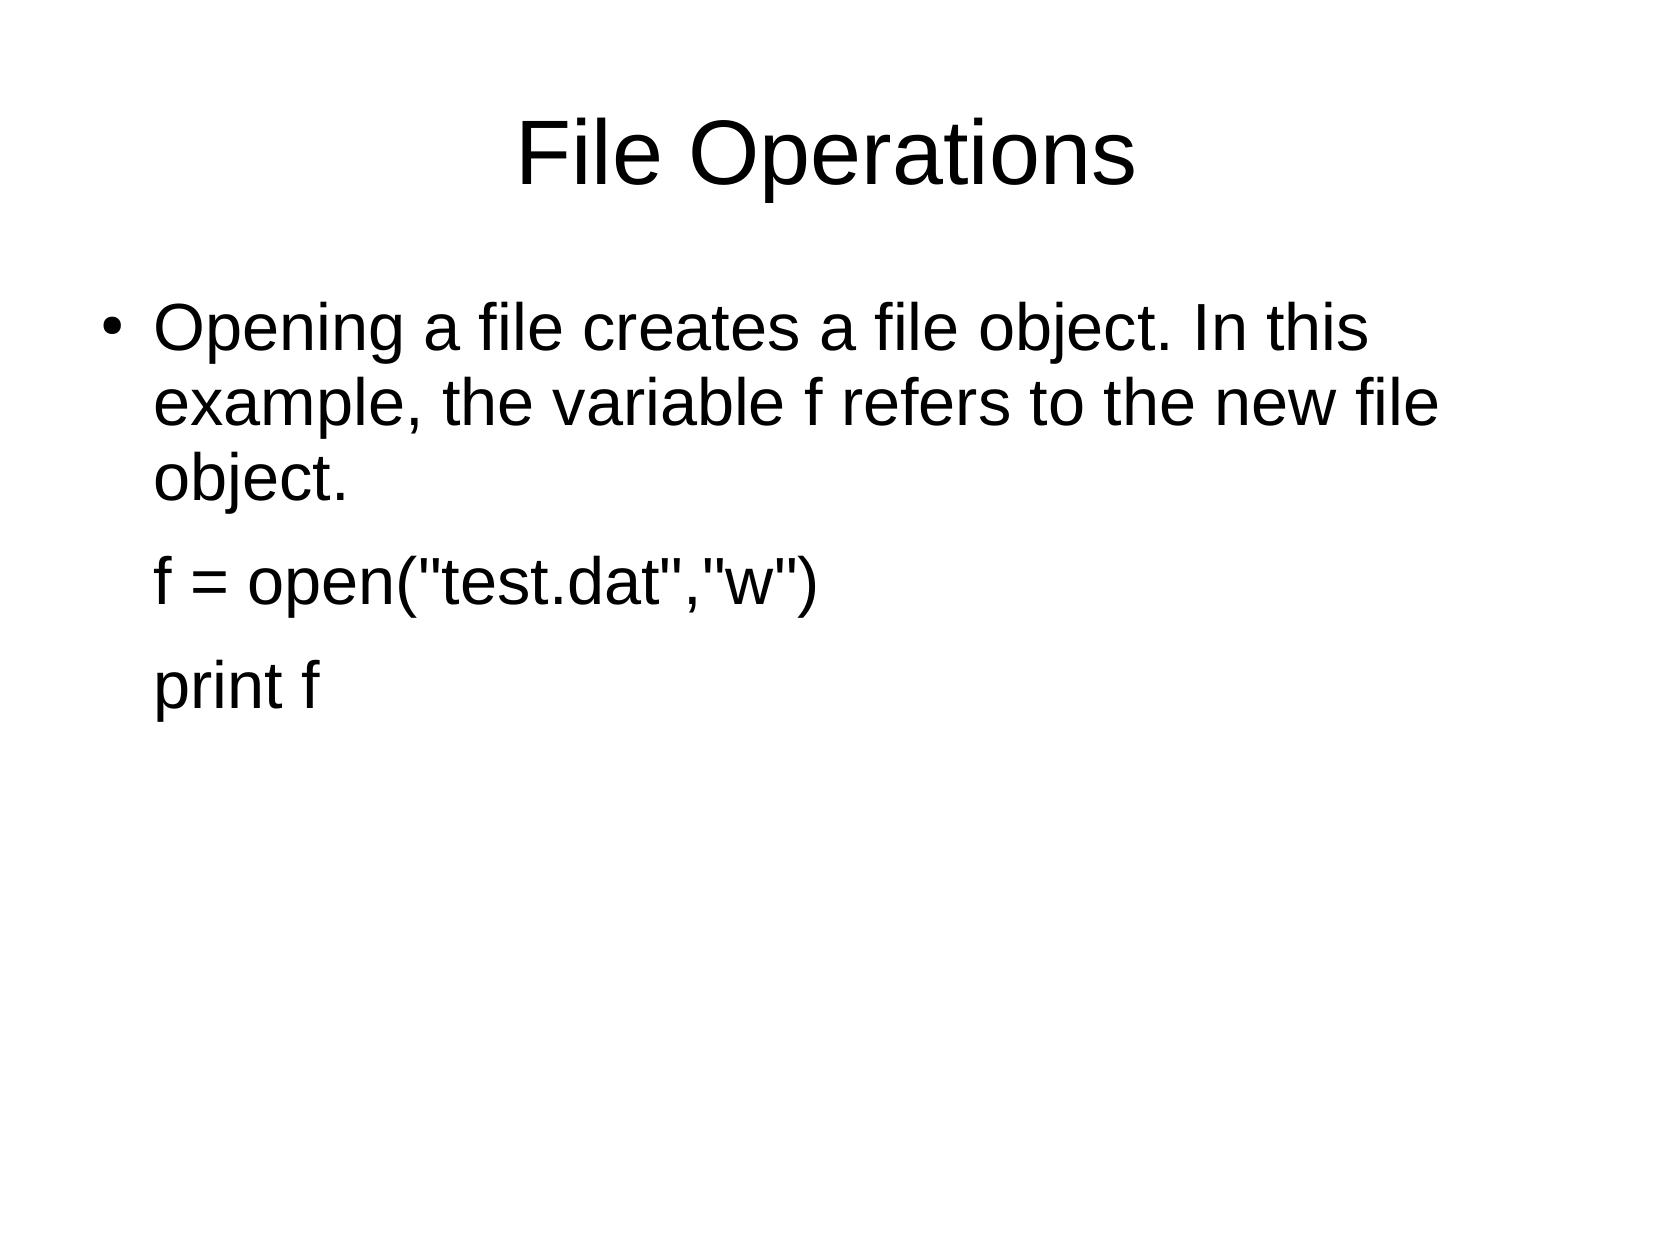

# File Operations
Opening a file creates a file object. In this example, the variable f refers to the new file object.
f = open("test.dat","w")
print f